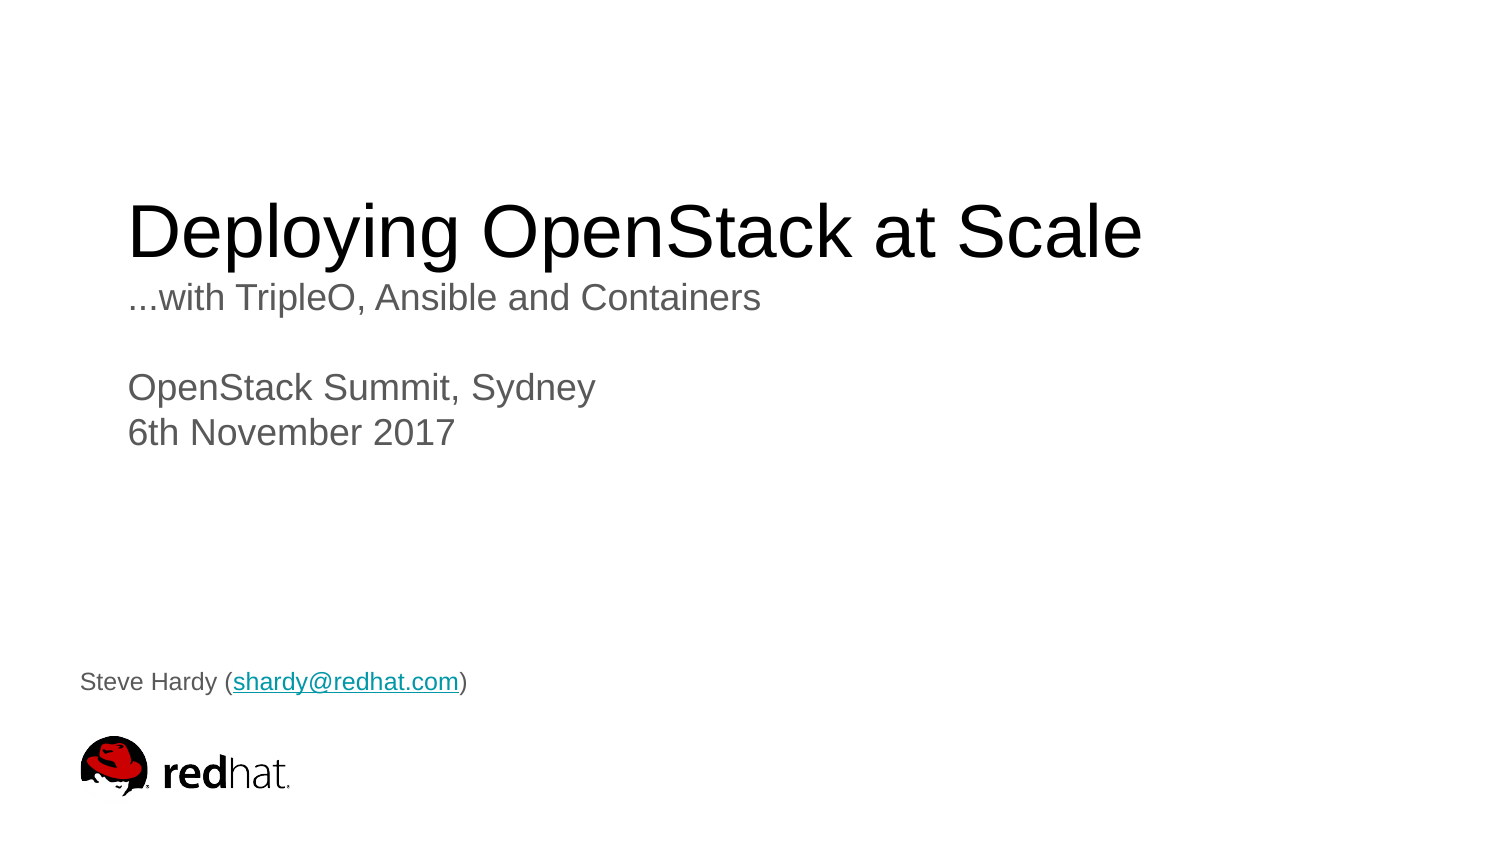

Deploying OpenStack at Scale
...with TripleO, Ansible and Containers
OpenStack Summit, Sydney
6th November 2017
# Steve Hardy (shardy@redhat.com)